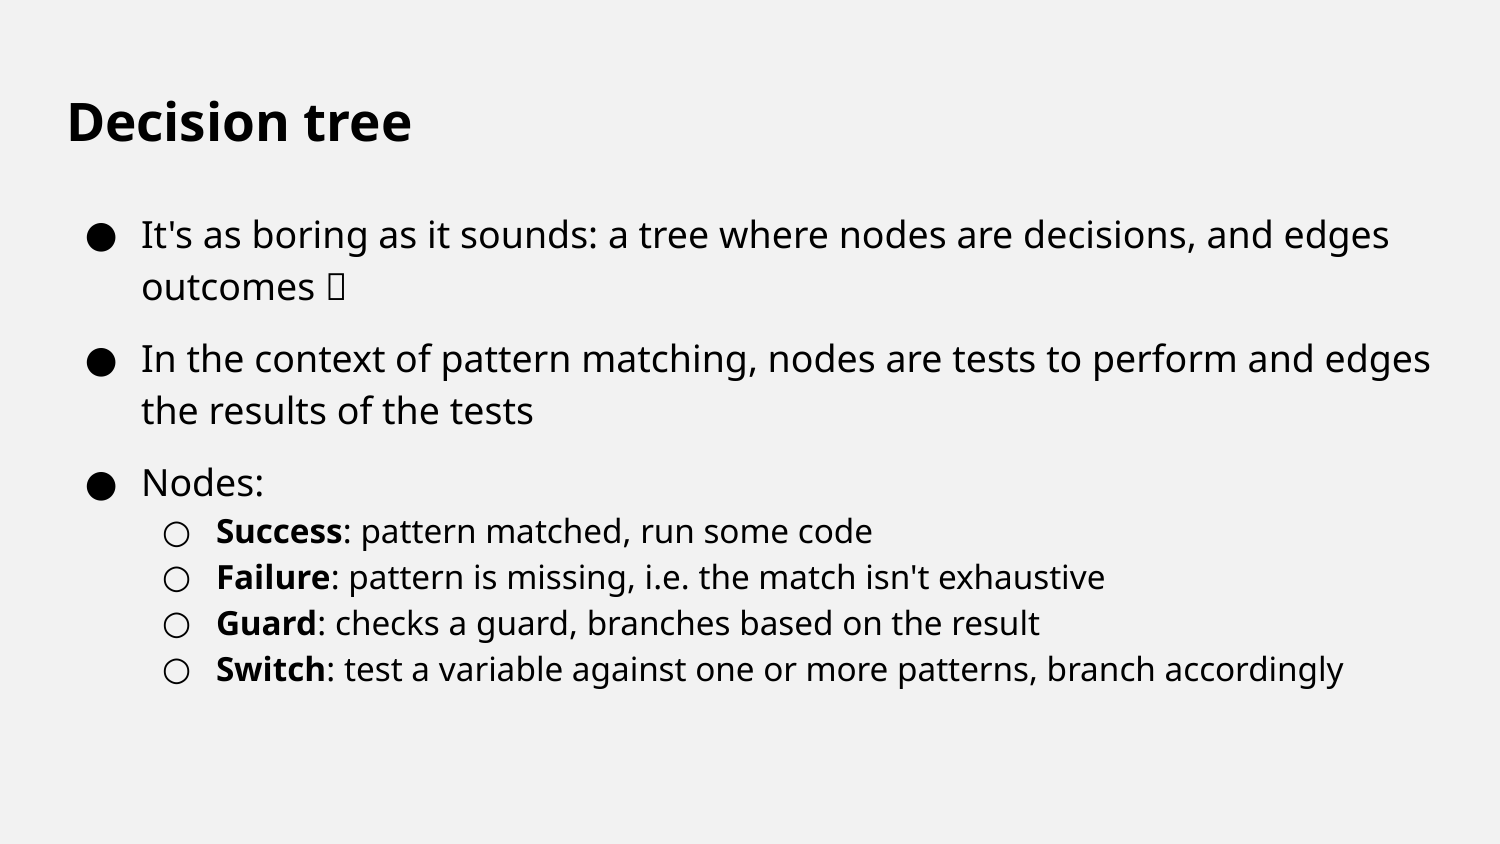

# Decision tree
It's as boring as it sounds: a tree where nodes are decisions, and edges outcomes 🤯
In the context of pattern matching, nodes are tests to perform and edges the results of the tests
Nodes:
Success: pattern matched, run some code
Failure: pattern is missing, i.e. the match isn't exhaustive
Guard: checks a guard, branches based on the result
Switch: test a variable against one or more patterns, branch accordingly